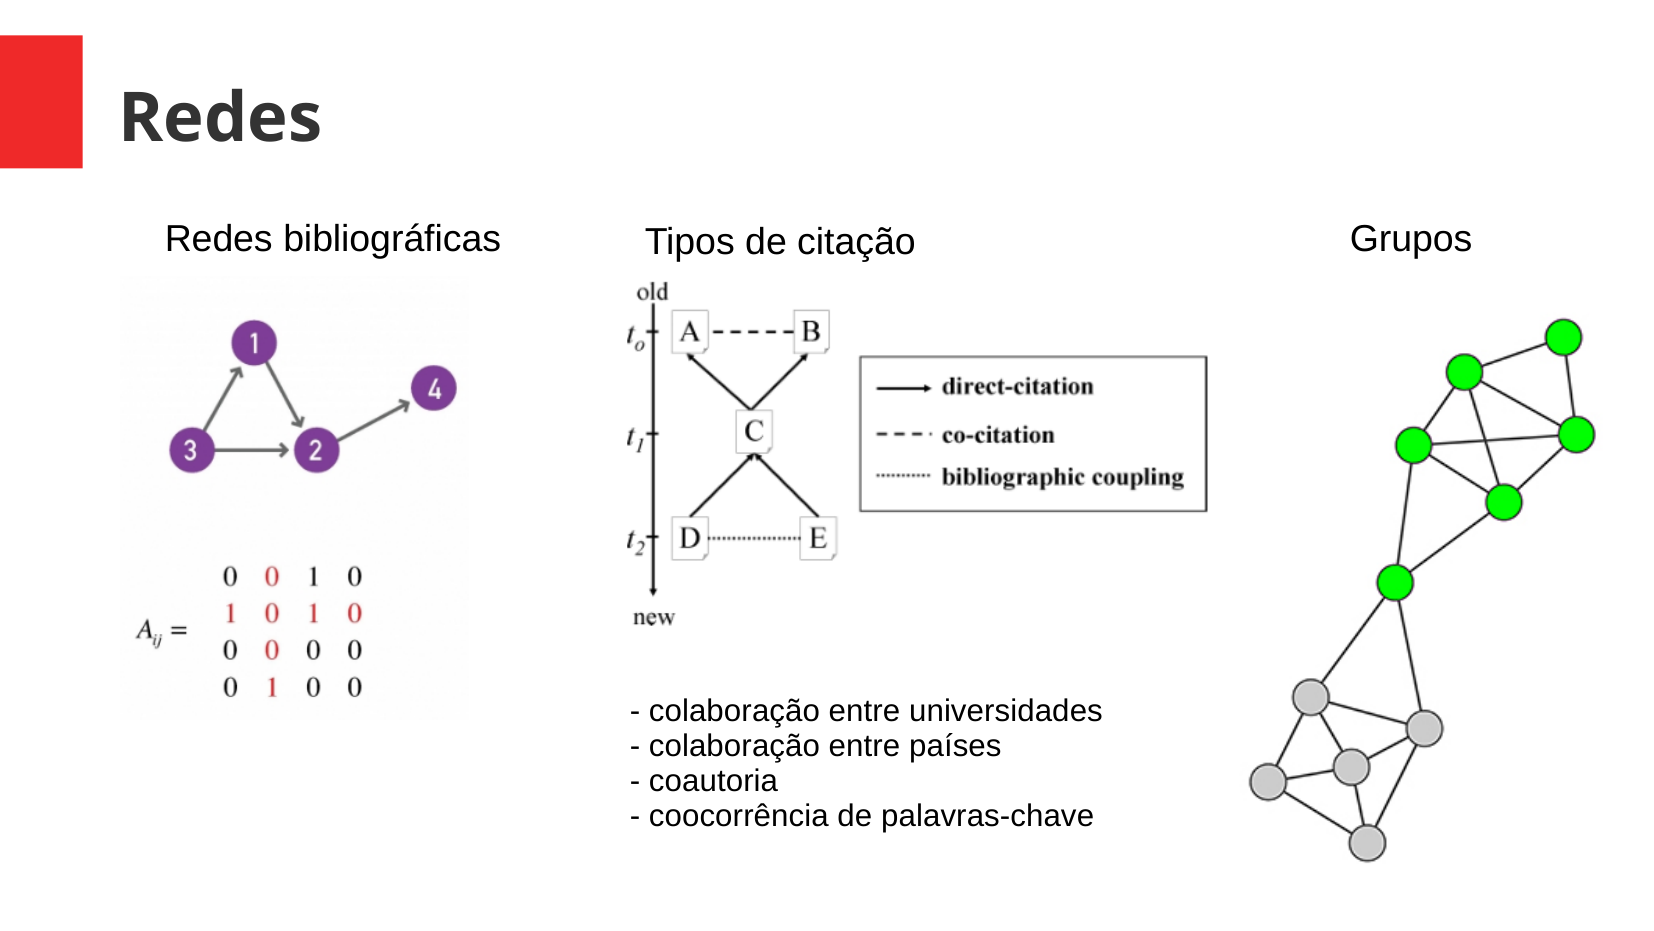

# Redes
Redes bibliográficas
Grupos
Tipos de citação
- colaboração entre universidades
- colaboração entre países
- coautoria
- coocorrência de palavras-chave
1